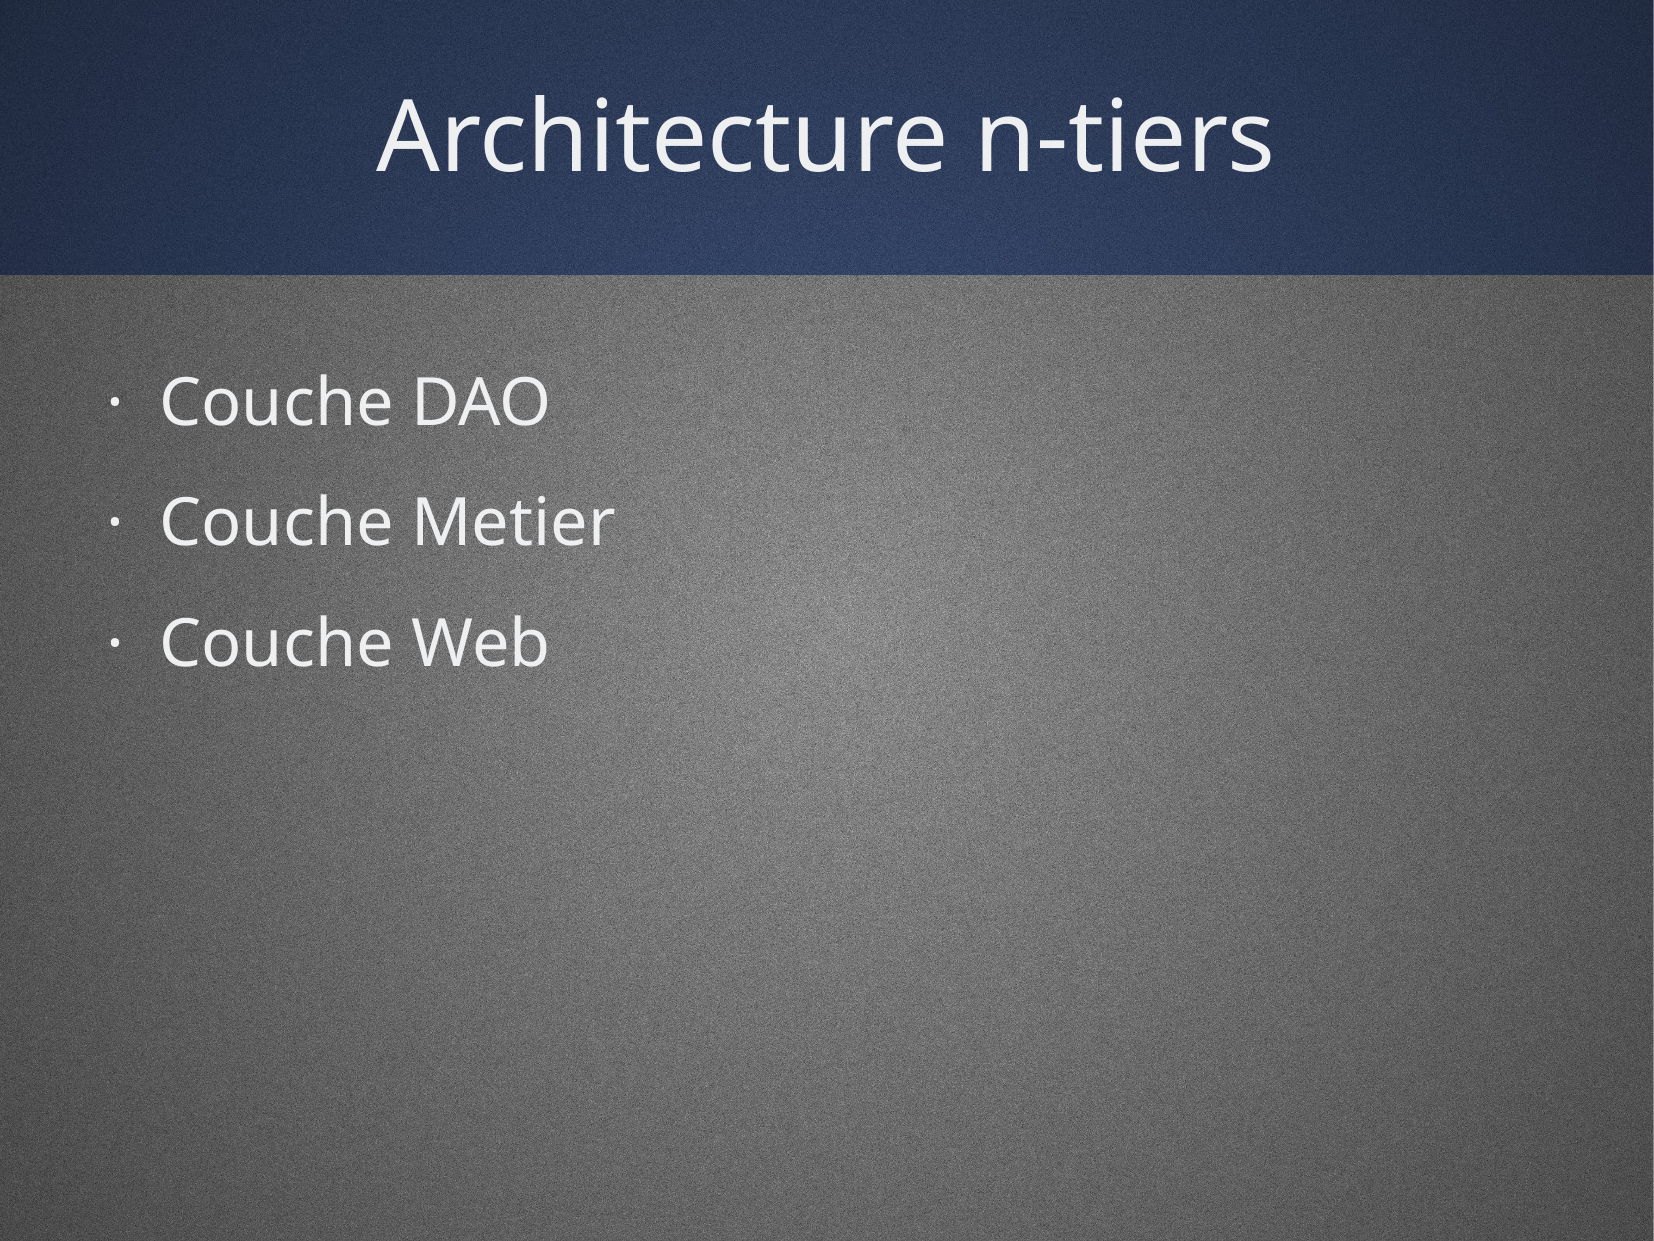

# Architecture n-tiers
Couche DAO
Couche Metier
Couche Web